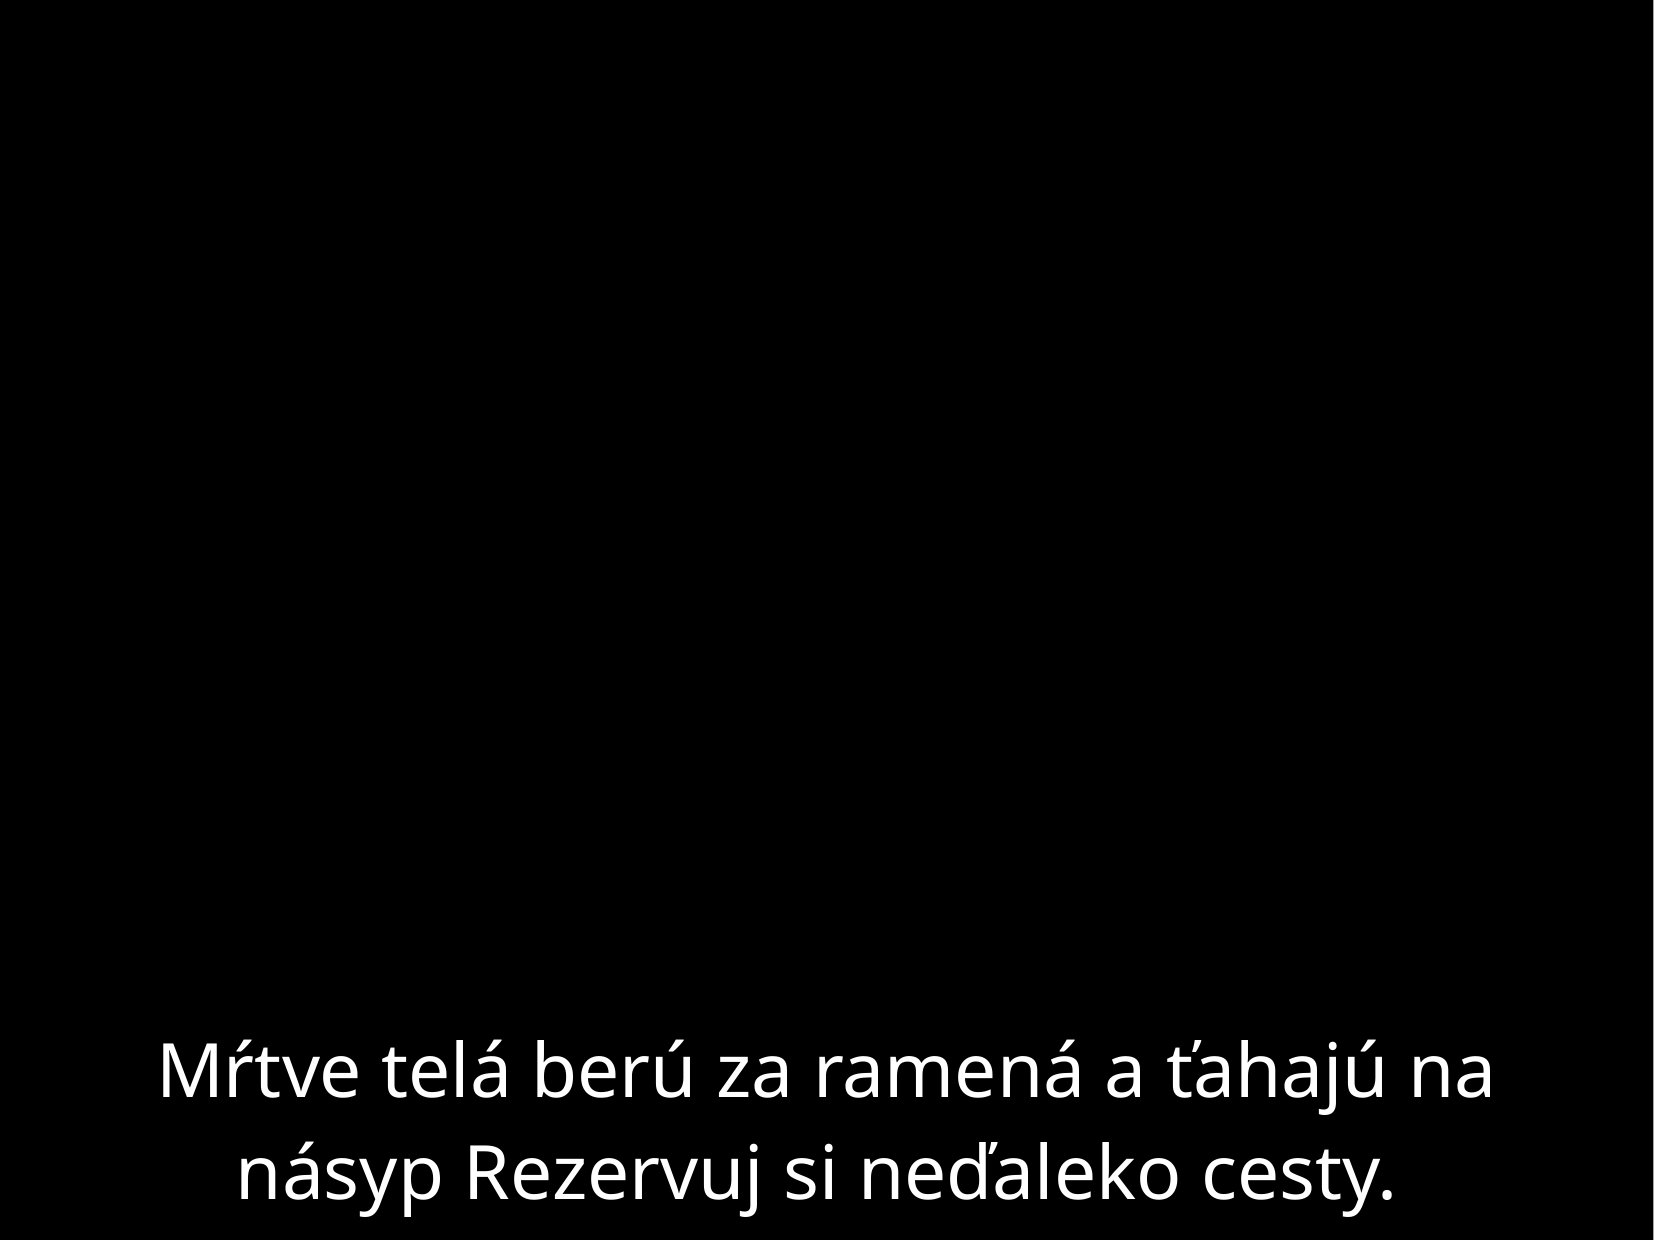

# Mŕtve telá berú za ramená a ťahajú na násyp Rezervuj si neďaleko cesty.